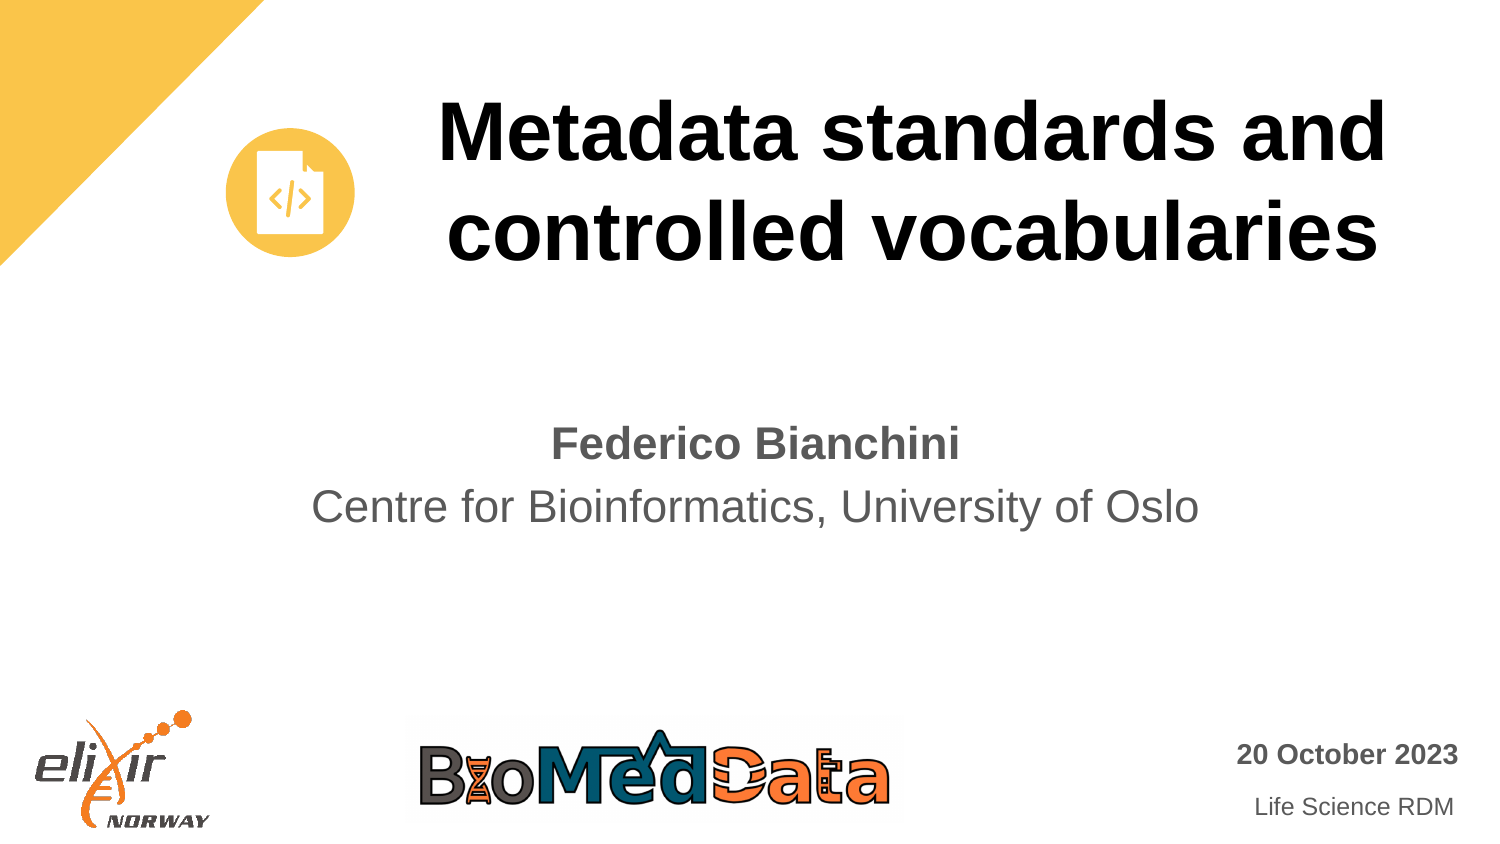

Metadata standards and controlled vocabularies
Federico Bianchini
Centre for Bioinformatics, University of Oslo
20 October 2023
Life Science RDM